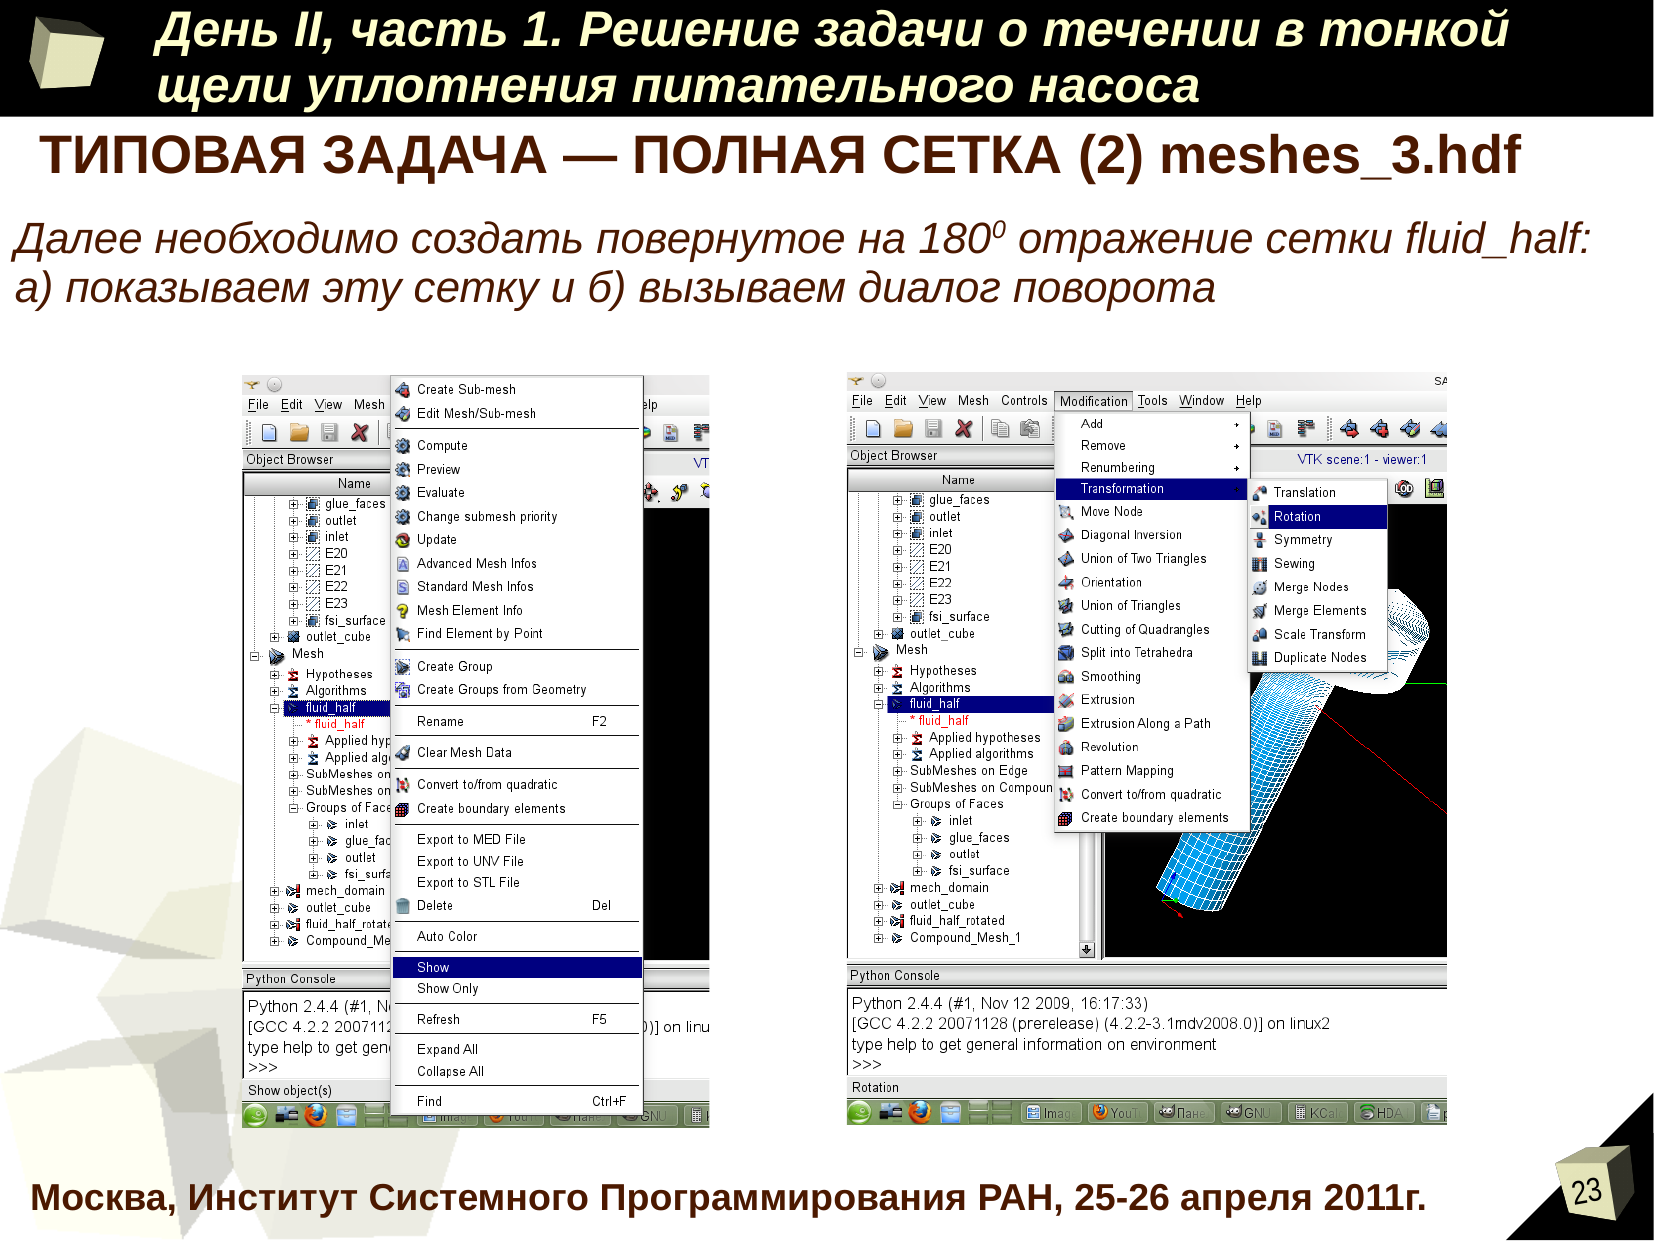

ТИПОВАЯ ЗАДАЧА — ПОЛНАЯ СЕТКА (2) meshes_3.hdf
Далее необходимо создать повернутое на 1800 отражение сетки fluid_half: а) показываем эту сетку и б) вызываем диалог поворота